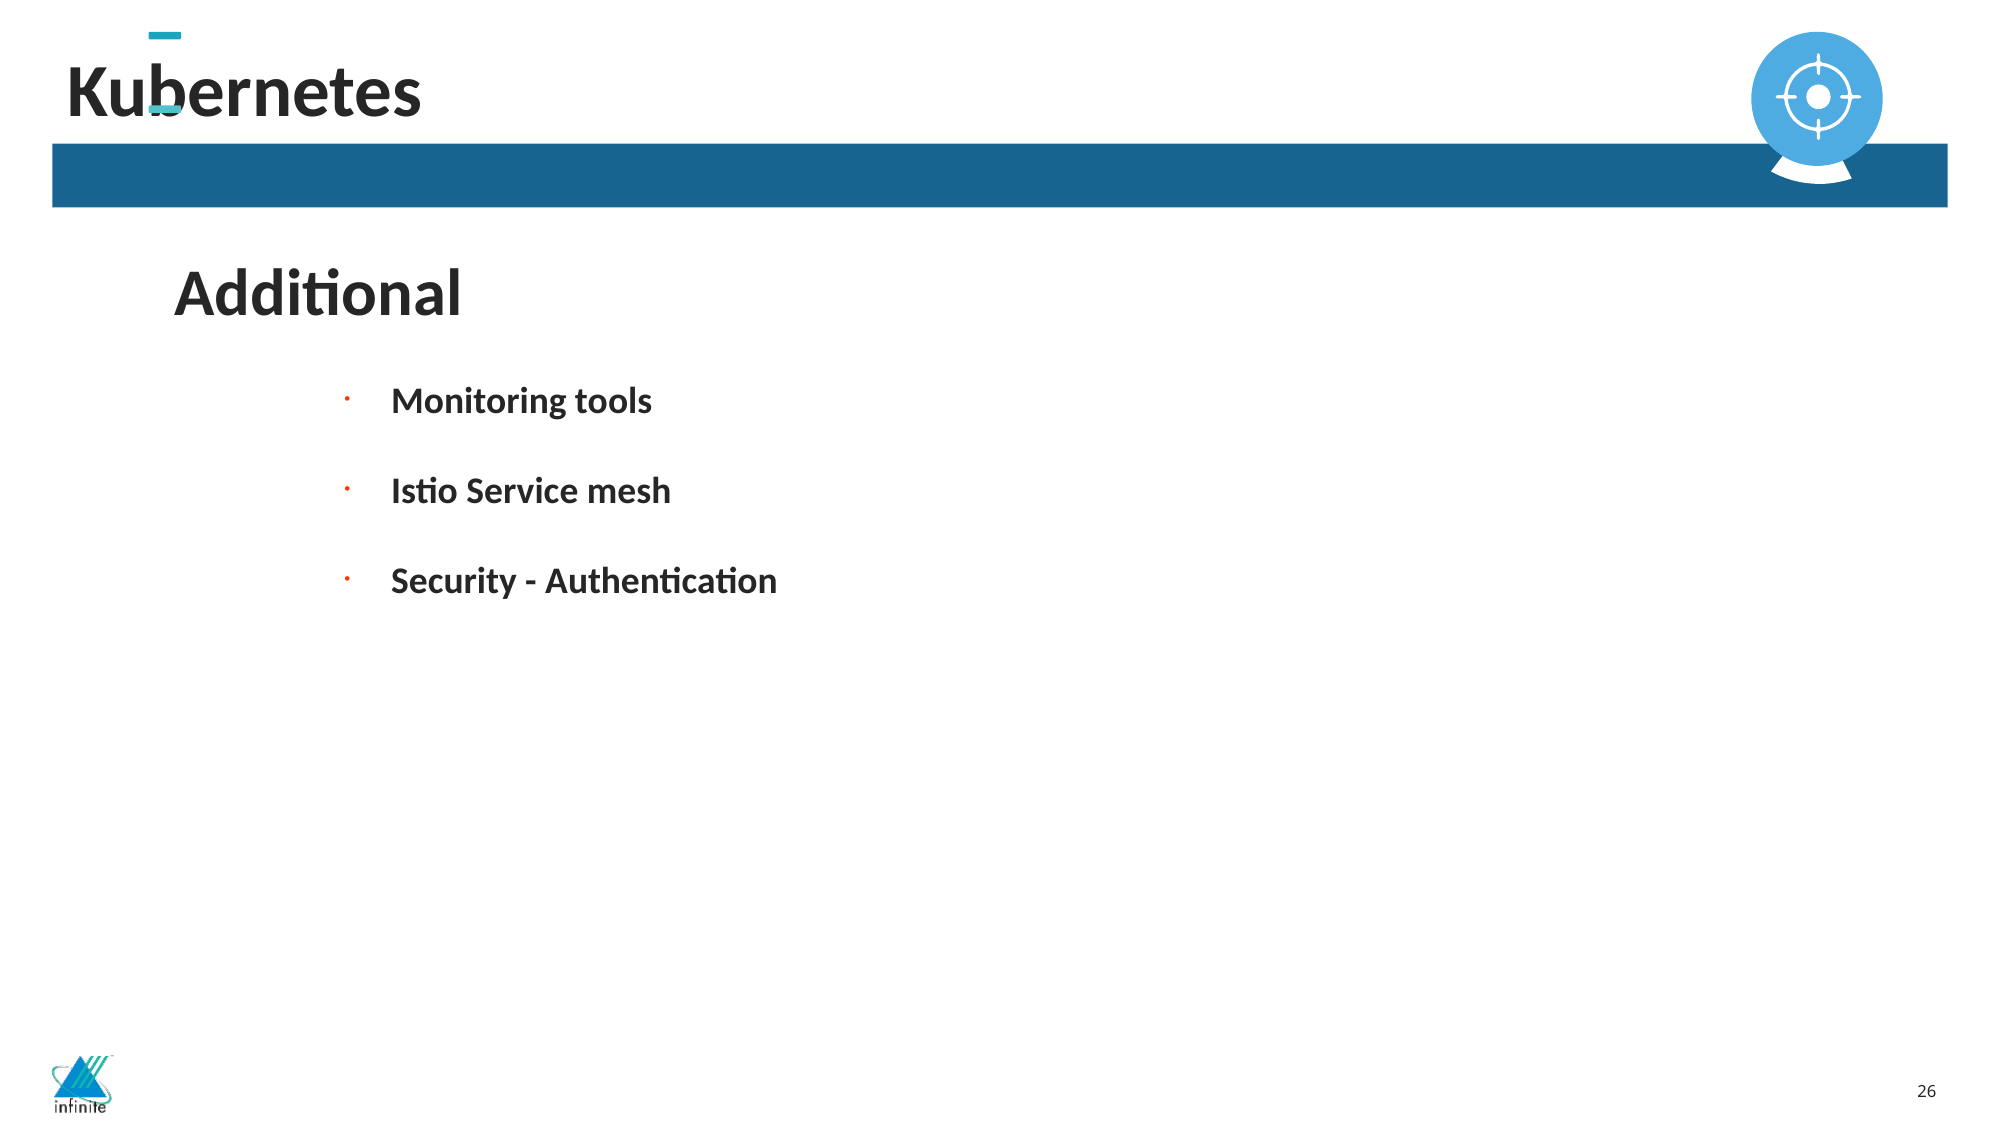

Kubernetes
Additional
Monitoring tools
Istio Service mesh
Security - Authentication